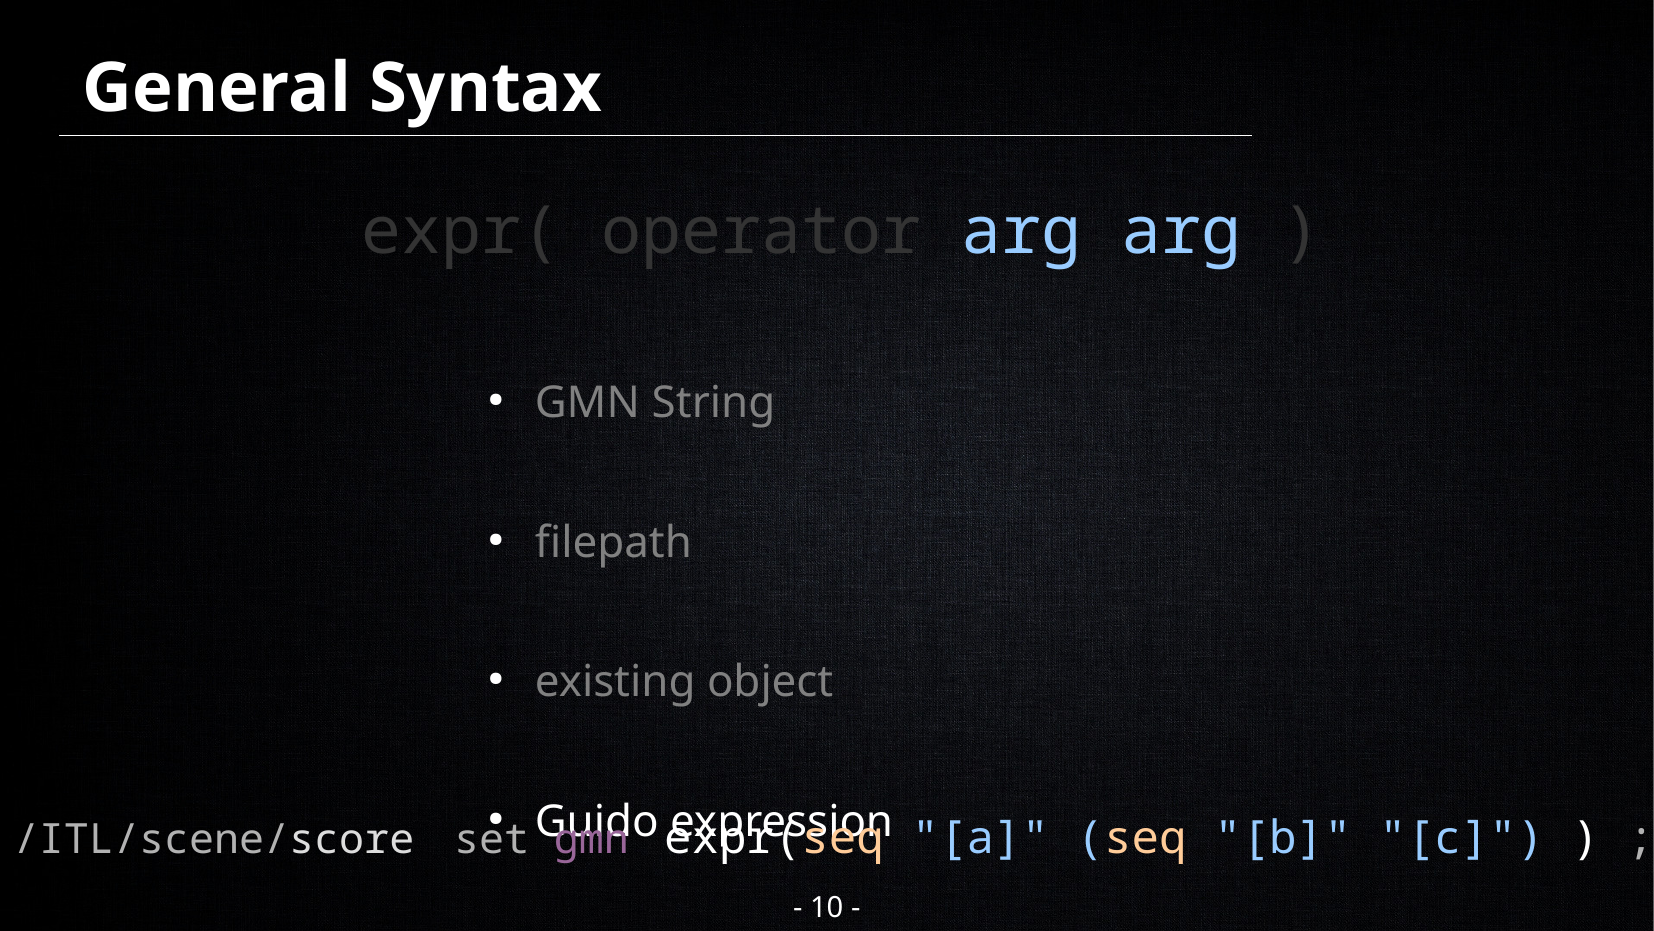

# General Syntax
expr( operator arg arg )
GMN String
filepath
existing object
Guido expression
/ITL/scene/score set gmn expr(seq "[a]" (seq "[b]" "[c]") ) ;
10